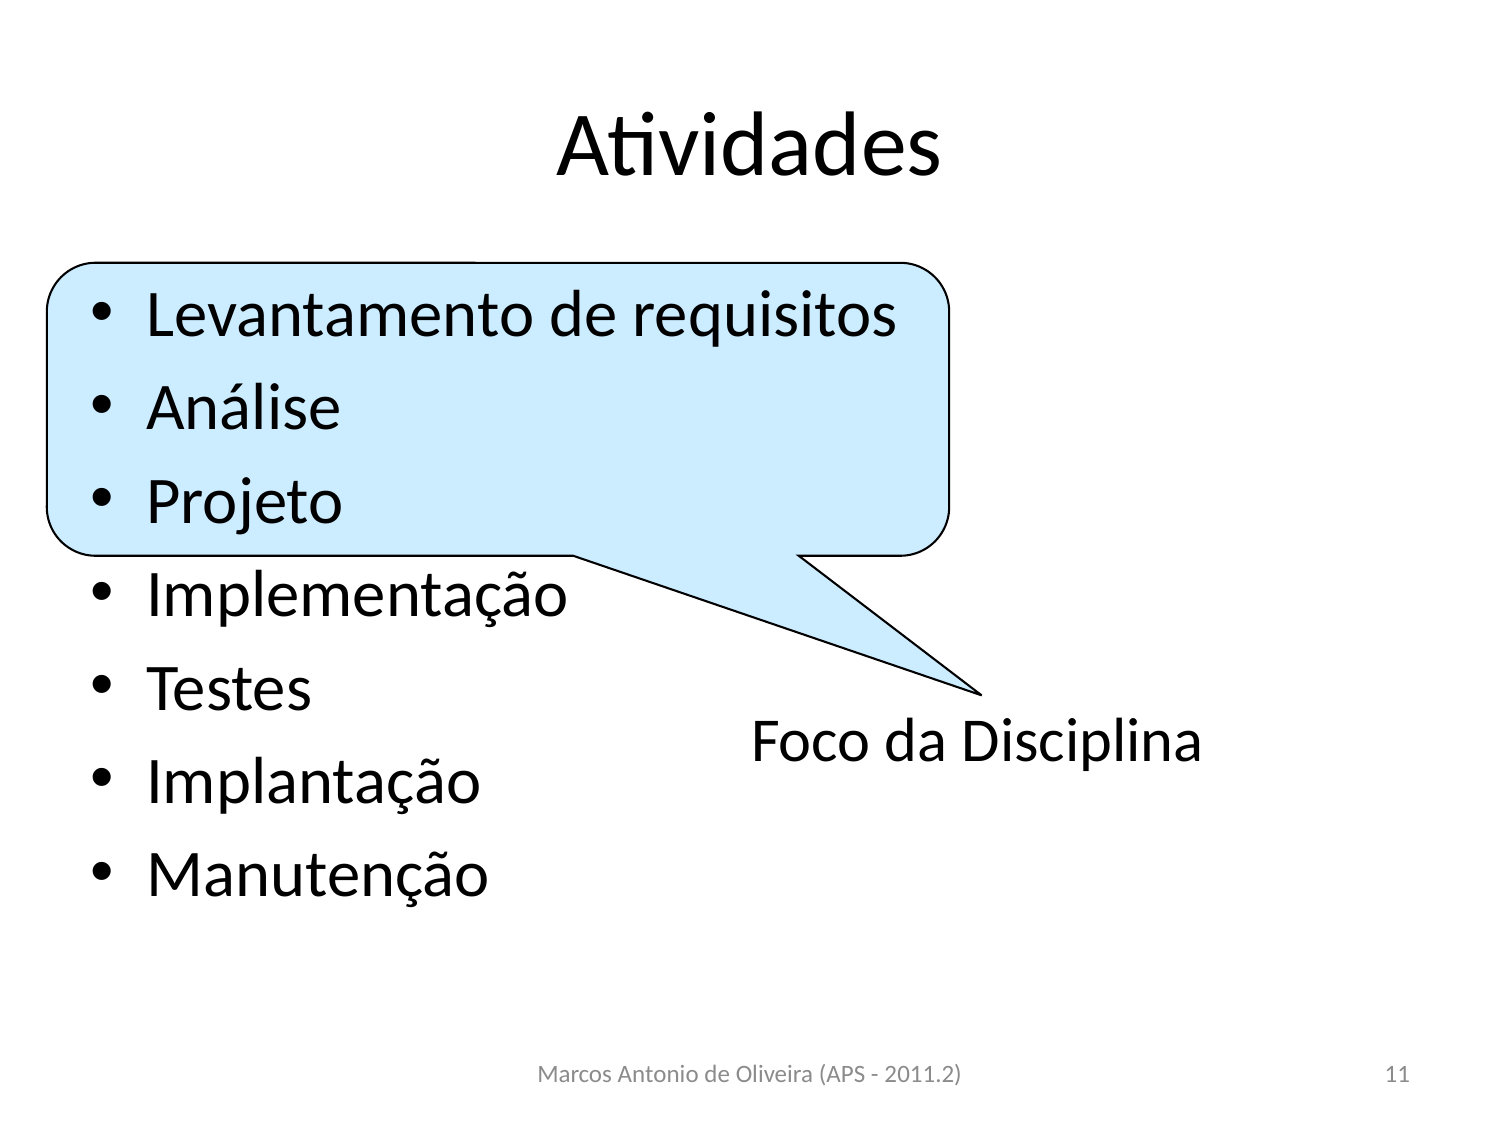

# Atividades
Levantamento de requisitos
Análise
Projeto
Implementação
Testes
Implantação
Manutenção
Foco da Disciplina
Marcos Antonio de Oliveira (APS - 2011.2)